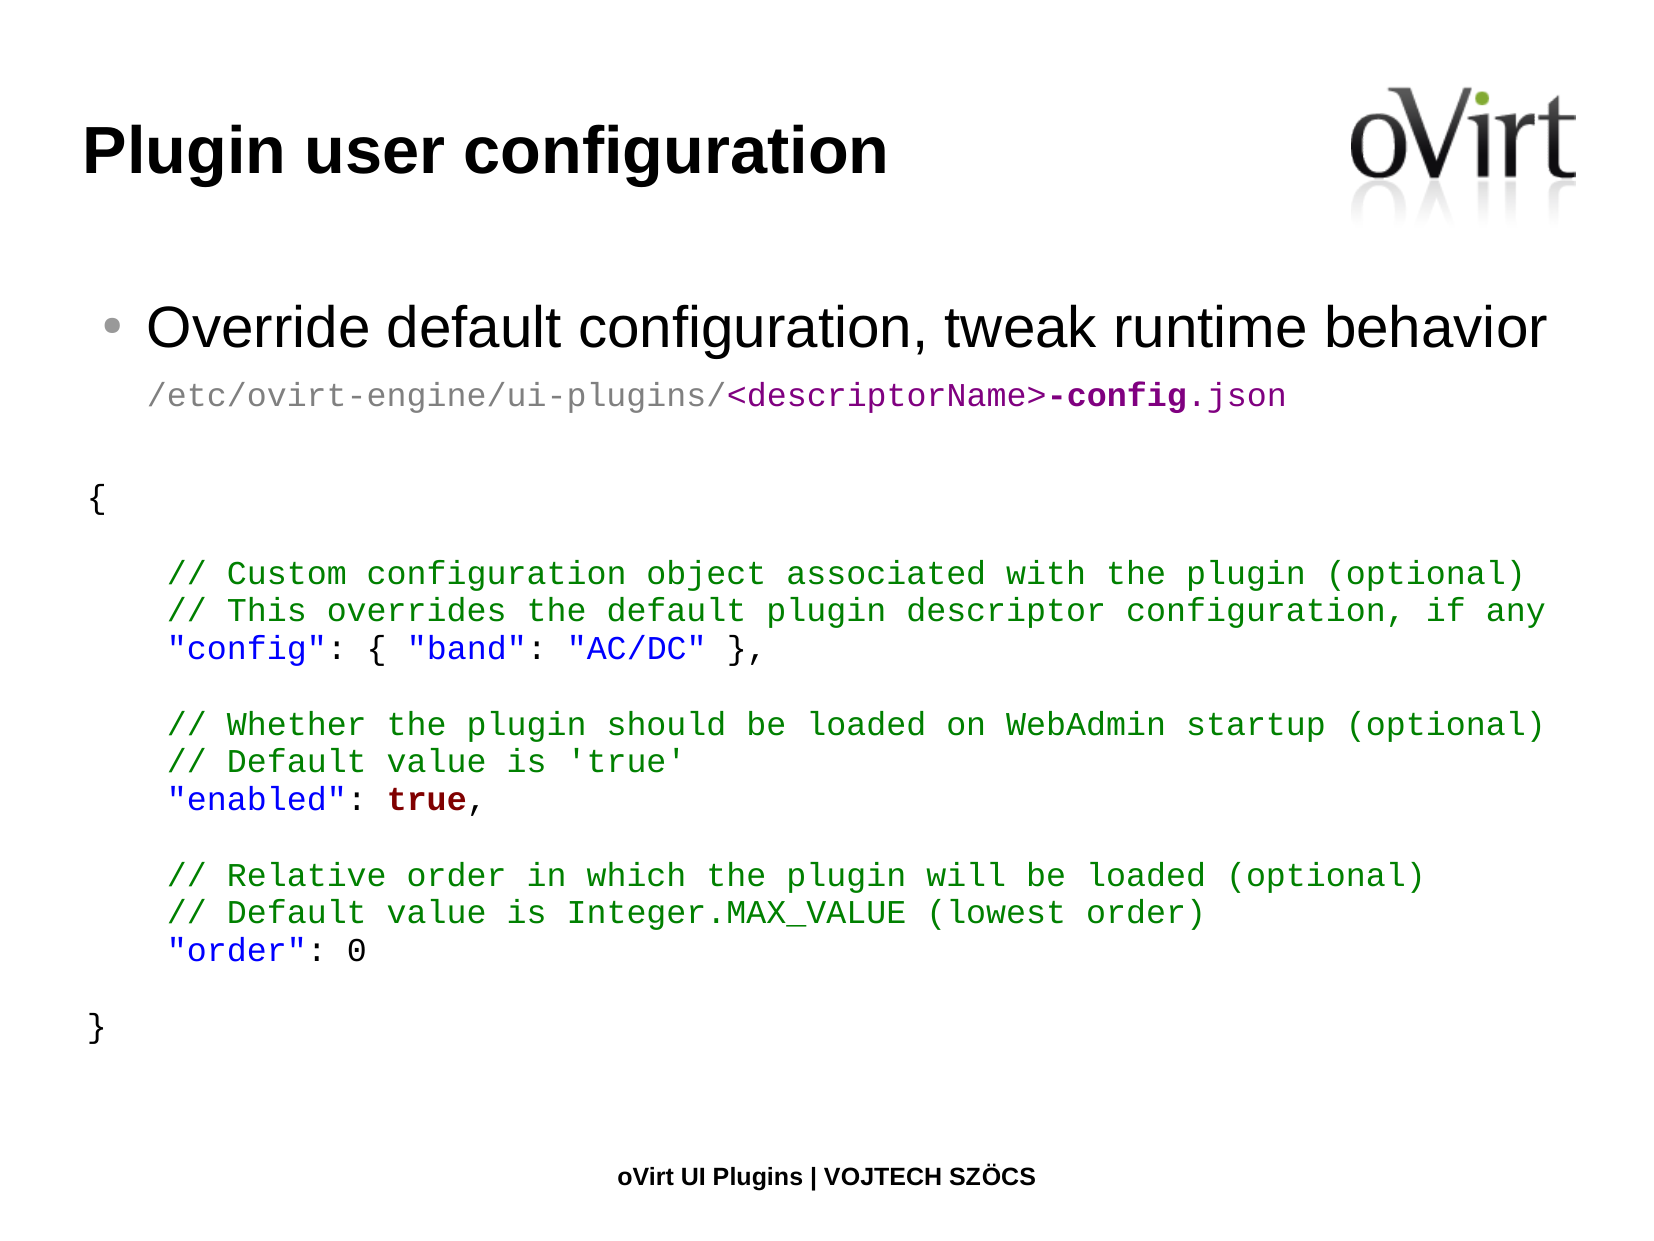

# Plugin user configuration
Override default configuration, tweak runtime behavior
/etc/ovirt-engine/ui-plugins/<descriptorName>-config.json
{
 // Custom configuration object associated with the plugin (optional)
 // This overrides the default plugin descriptor configuration, if any
 "config": { "band": "AC/DC" },
 // Whether the plugin should be loaded on WebAdmin startup (optional)
 // Default value is 'true'
 "enabled": true,
 // Relative order in which the plugin will be loaded (optional)
 // Default value is Integer.MAX_VALUE (lowest order)
 "order": 0
}